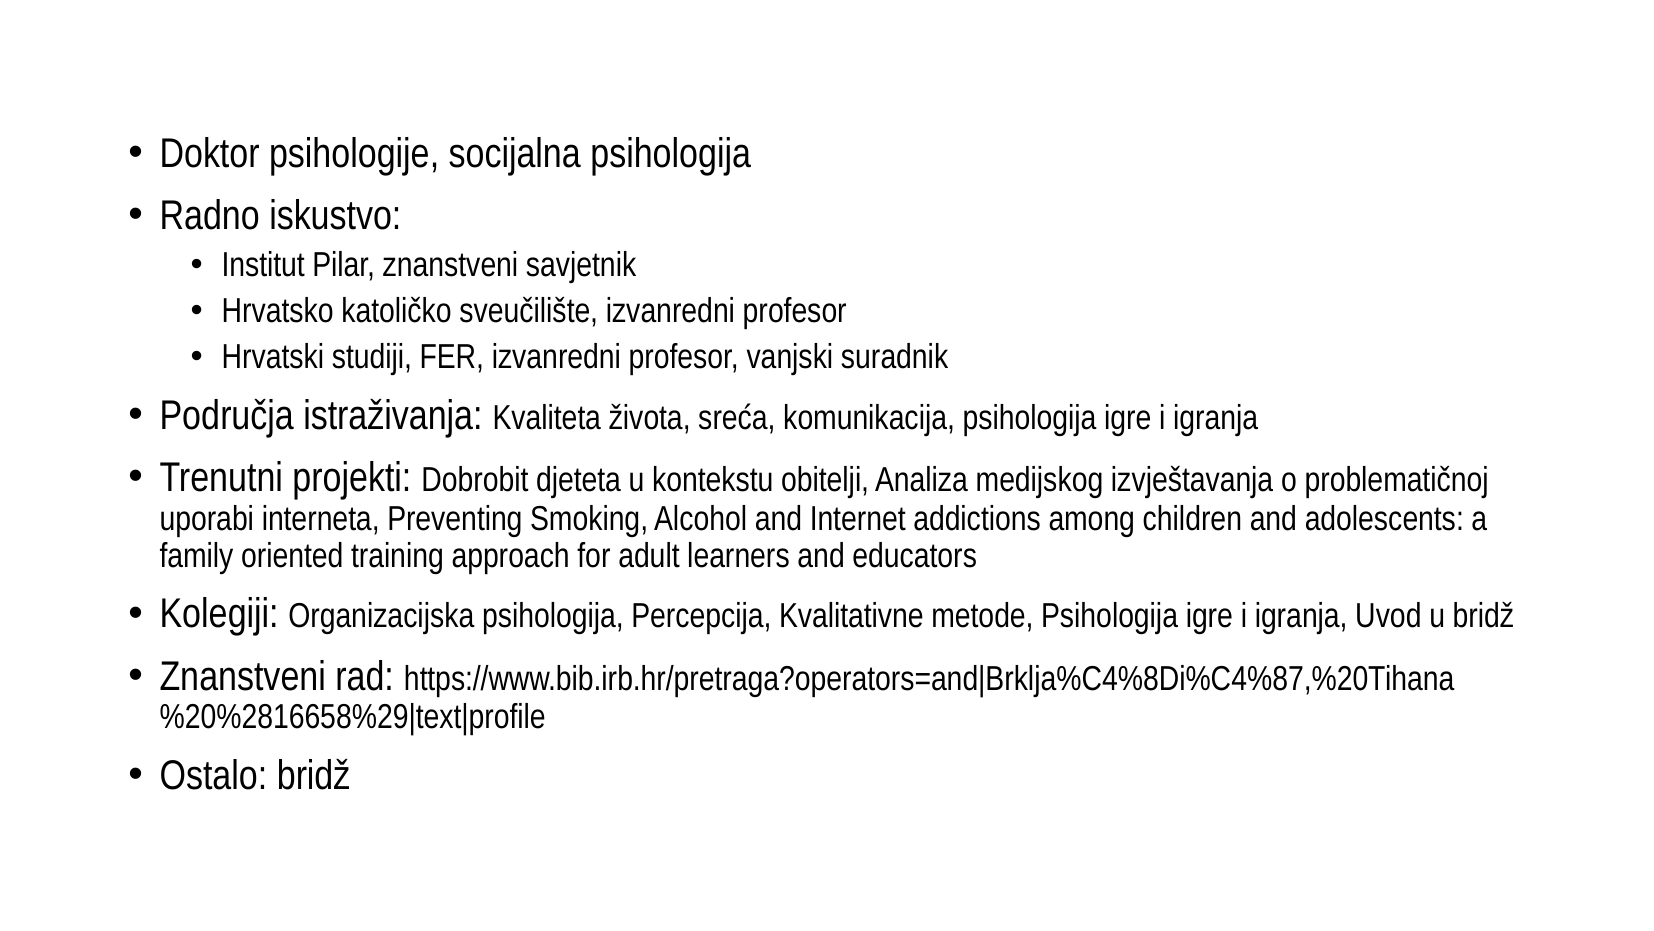

# Doktor psihologije, socijalna psihologija
Radno iskustvo:
Institut Pilar, znanstveni savjetnik
Hrvatsko katoličko sveučilište, izvanredni profesor
Hrvatski studiji, FER, izvanredni profesor, vanjski suradnik
Područja istraživanja: Kvaliteta života, sreća, komunikacija, psihologija igre i igranja
Trenutni projekti: Dobrobit djeteta u kontekstu obitelji, Analiza medijskog izvještavanja o problematičnoj uporabi interneta, Preventing Smoking, Alcohol and Internet addictions among children and adolescents: a family oriented training approach for adult learners and educators
Kolegiji: Organizacijska psihologija, Percepcija, Kvalitativne metode, Psihologija igre i igranja, Uvod u bridž
Znanstveni rad: https://www.bib.irb.hr/pretraga?operators=and|Brklja%C4%8Di%C4%87,%20Tihana%20%2816658%29|text|profile
Ostalo: bridž